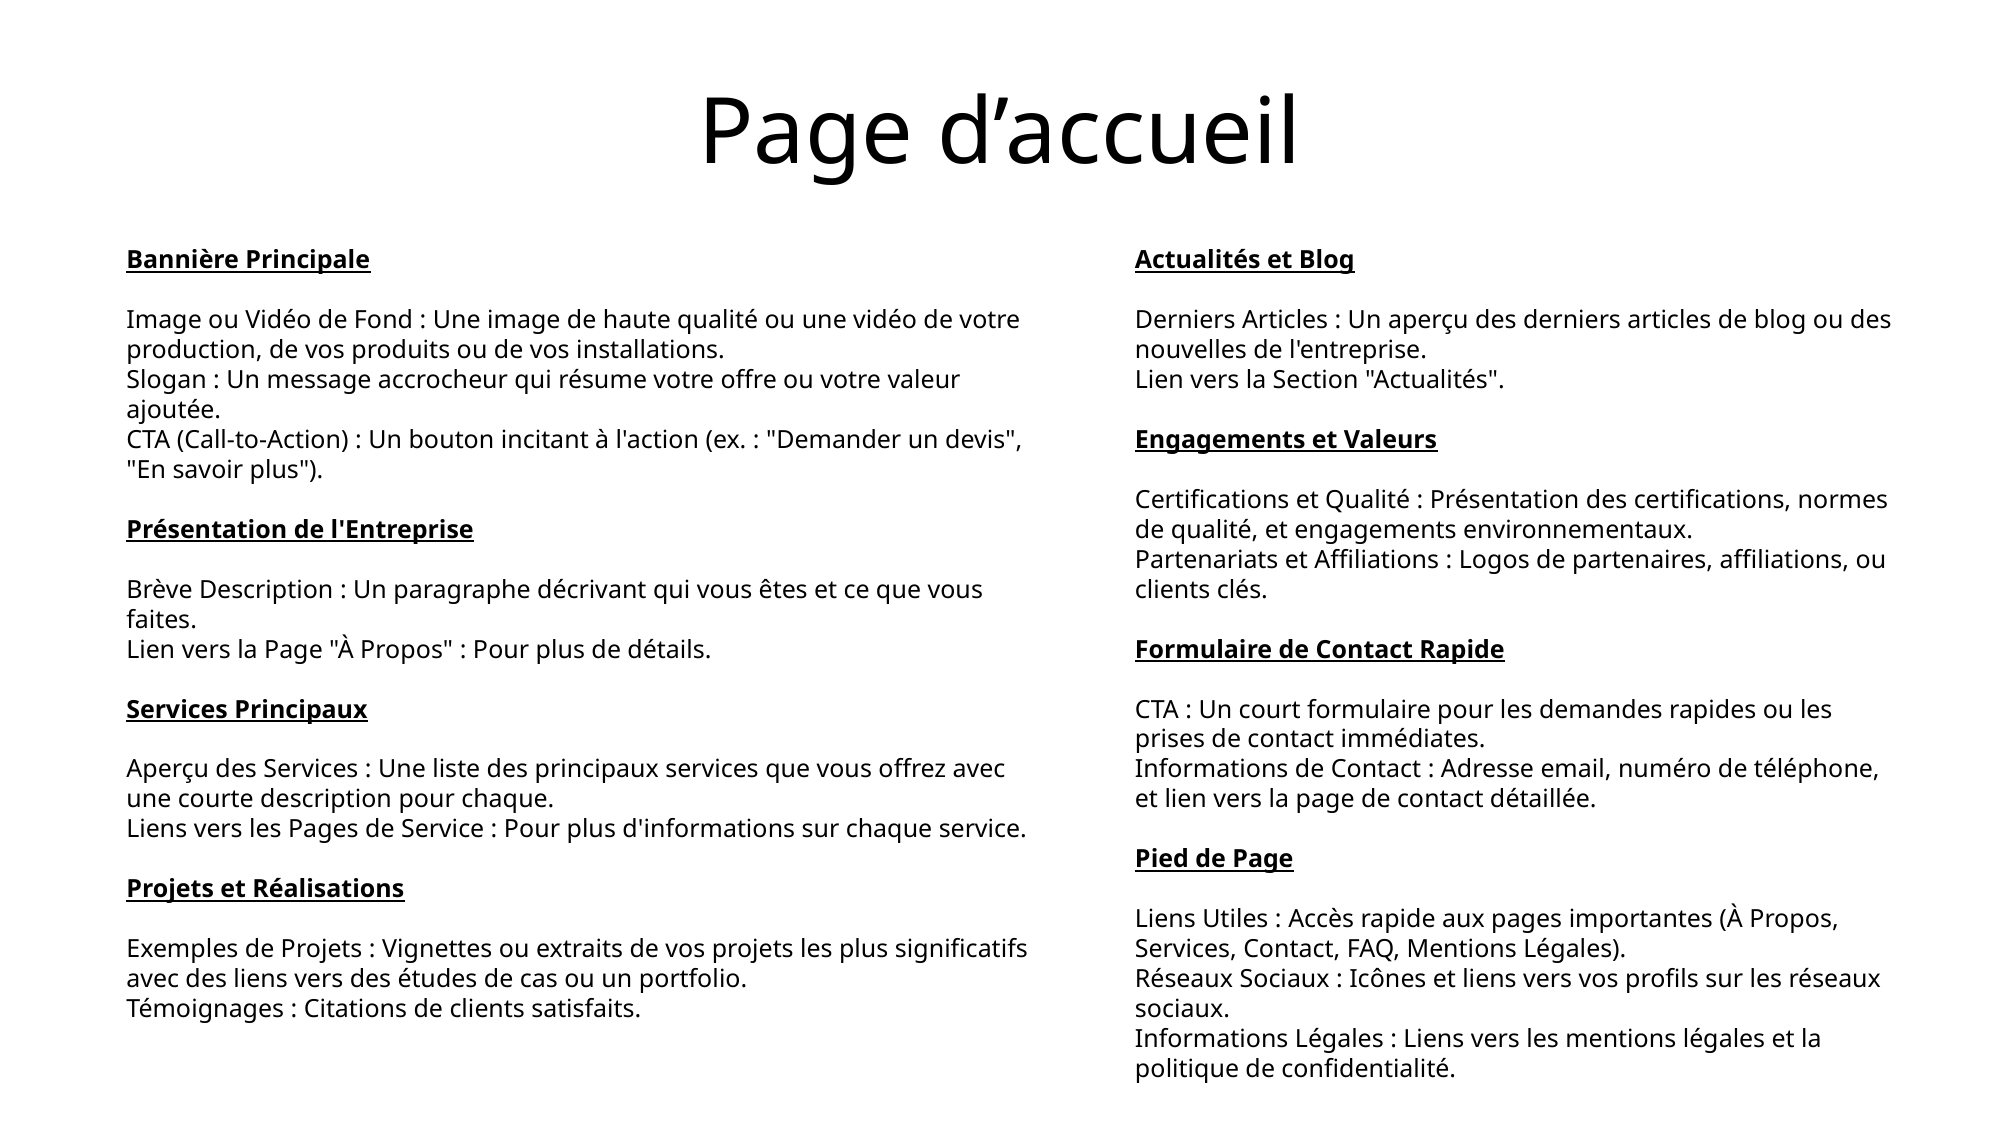

# Page d’accueil
Bannière Principale
Image ou Vidéo de Fond : Une image de haute qualité ou une vidéo de votre production, de vos produits ou de vos installations.
Slogan : Un message accrocheur qui résume votre offre ou votre valeur ajoutée.
CTA (Call-to-Action) : Un bouton incitant à l'action (ex. : "Demander un devis", "En savoir plus").
Présentation de l'Entreprise
Brève Description : Un paragraphe décrivant qui vous êtes et ce que vous faites.
Lien vers la Page "À Propos" : Pour plus de détails.
Services Principaux
Aperçu des Services : Une liste des principaux services que vous offrez avec une courte description pour chaque.
Liens vers les Pages de Service : Pour plus d'informations sur chaque service.
Projets et Réalisations
Exemples de Projets : Vignettes ou extraits de vos projets les plus significatifs avec des liens vers des études de cas ou un portfolio.
Témoignages : Citations de clients satisfaits.
Actualités et Blog
Derniers Articles : Un aperçu des derniers articles de blog ou des nouvelles de l'entreprise.
Lien vers la Section "Actualités".
Engagements et Valeurs
Certifications et Qualité : Présentation des certifications, normes de qualité, et engagements environnementaux.
Partenariats et Affiliations : Logos de partenaires, affiliations, ou clients clés.
Formulaire de Contact Rapide
CTA : Un court formulaire pour les demandes rapides ou les prises de contact immédiates.
Informations de Contact : Adresse email, numéro de téléphone, et lien vers la page de contact détaillée.
Pied de Page
Liens Utiles : Accès rapide aux pages importantes (À Propos, Services, Contact, FAQ, Mentions Légales).
Réseaux Sociaux : Icônes et liens vers vos profils sur les réseaux sociaux.
Informations Légales : Liens vers les mentions légales et la politique de confidentialité.